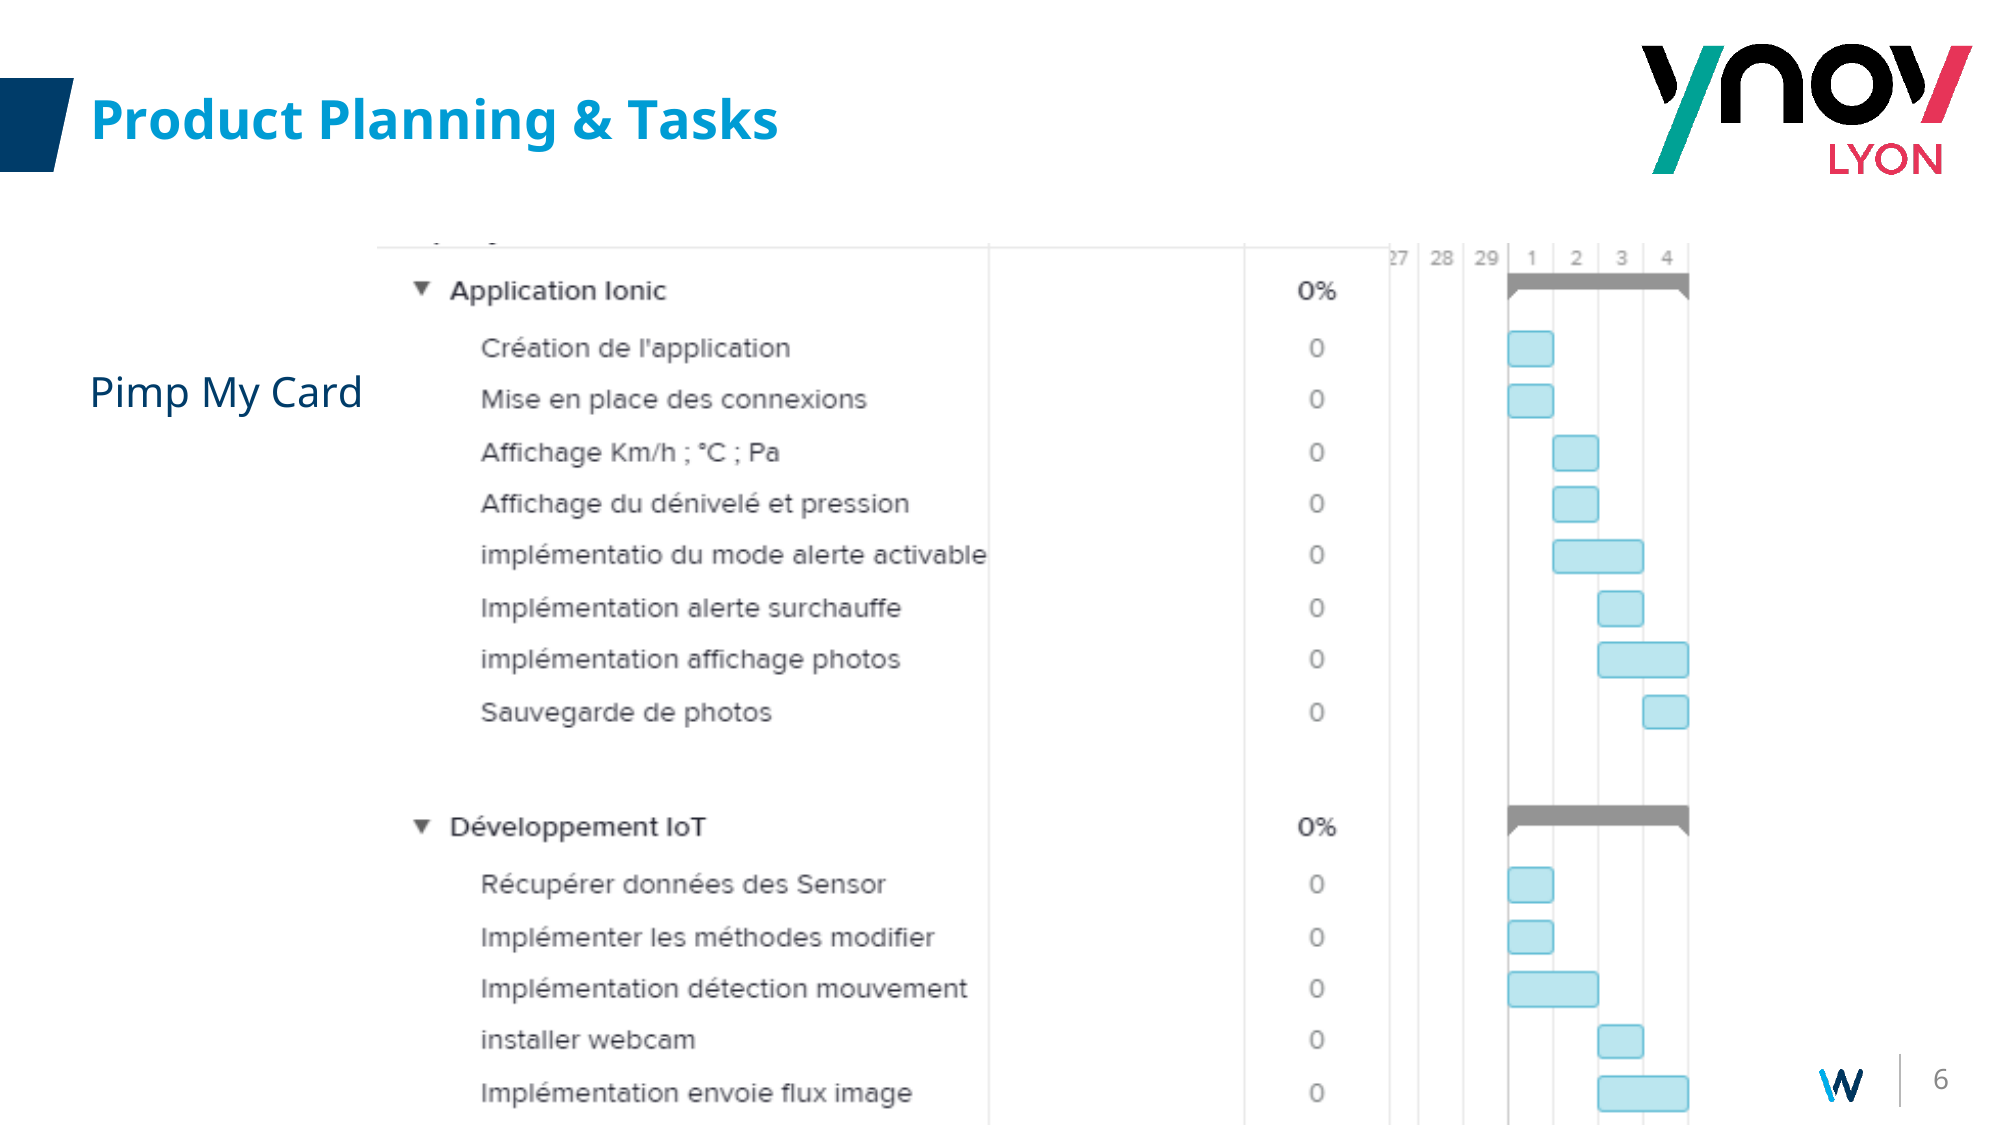

Product Planning & Tasks
# Pimp My Card